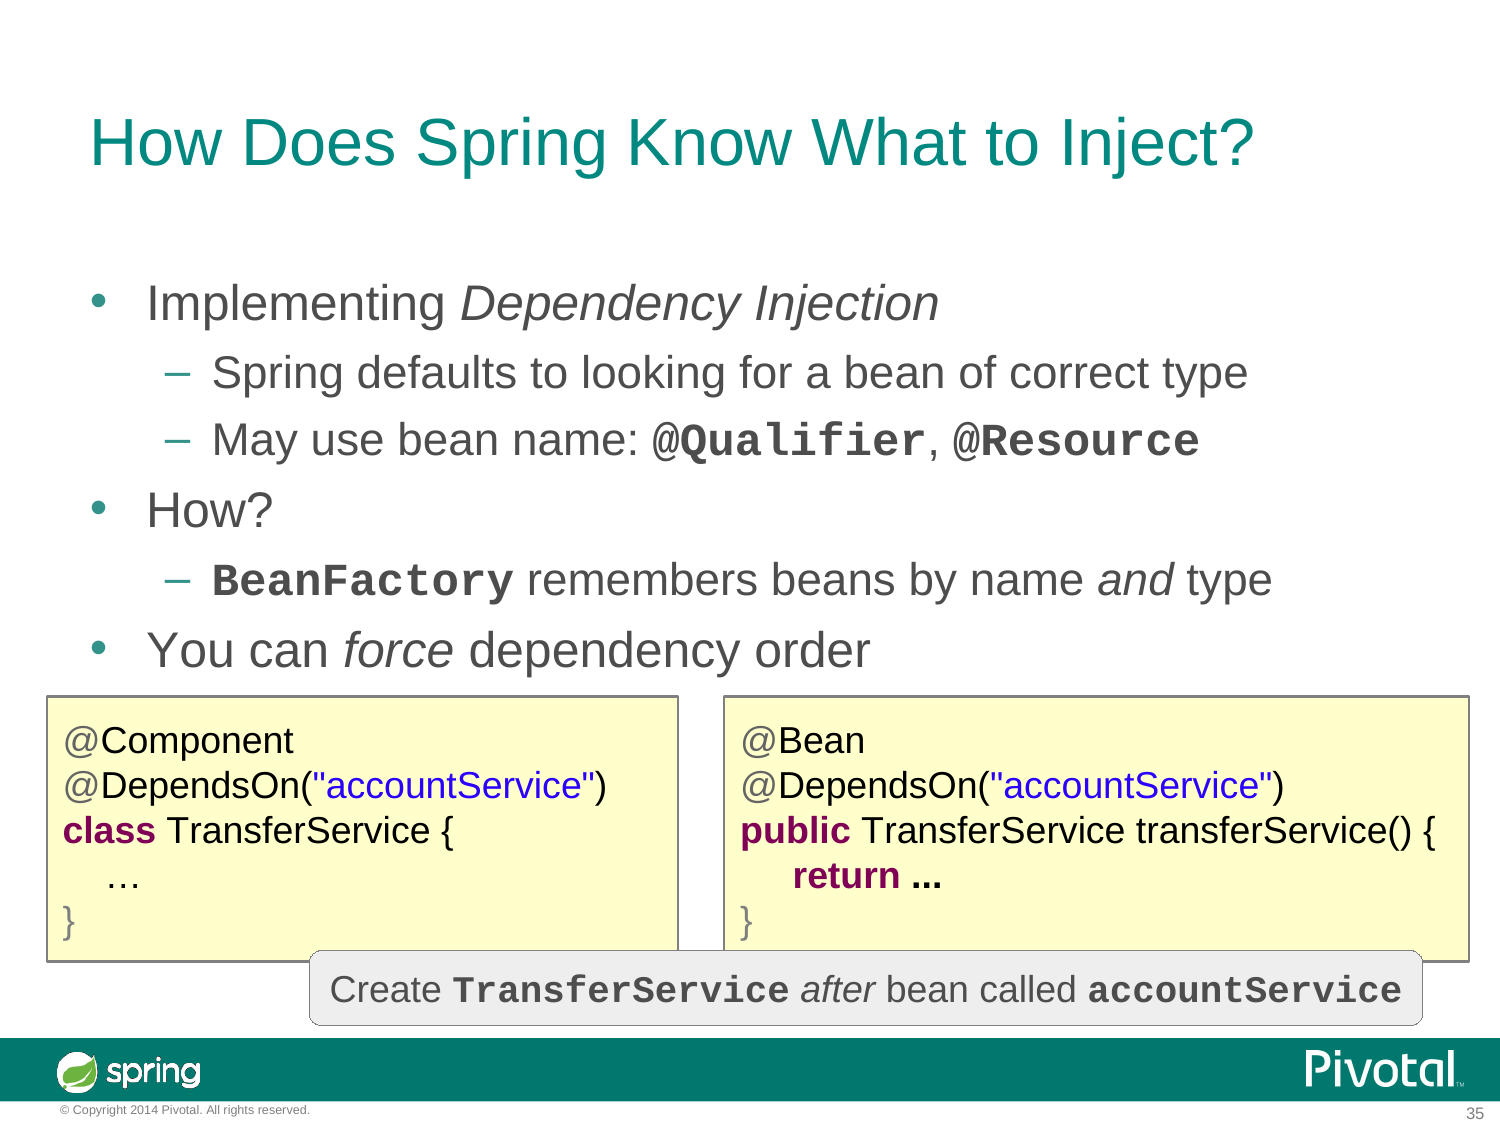

# How Does Spring Know What to Inject?
Implementing Dependency Injection
Spring defaults to looking for a bean of correct type
May use bean name: @Qualifier, @Resource
How?
BeanFactory remembers beans by name and type
You can force dependency order
@Component
@DependsOn("accountService")
class TransferService {
 …
}
@Bean
@DependsOn("accountService")
public TransferService transferService() {
 return ...
}
Create TransferService after bean called accountService